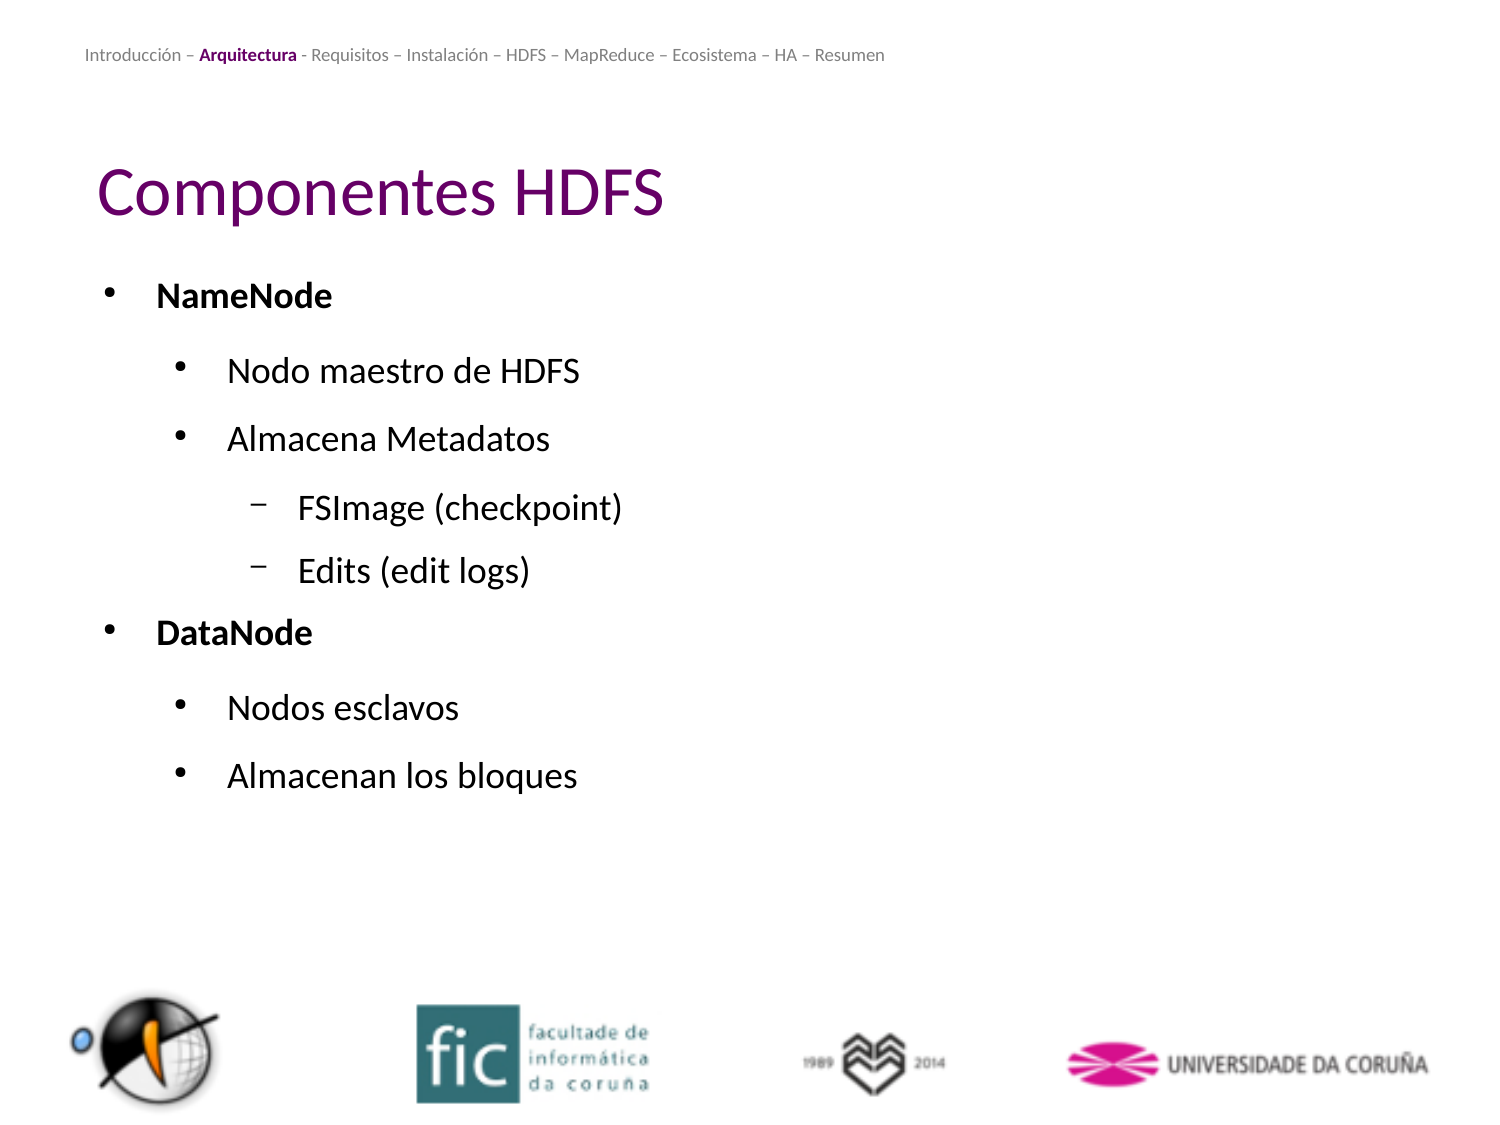

Introducción – Arquitectura - Requisitos – Instalación – HDFS – MapReduce – Ecosistema – HA – Resumen
# Componentes HDFS
NameNode
Nodo maestro de HDFS
Almacena Metadatos
FSImage (checkpoint)
Edits (edit logs)
DataNode
Nodos esclavos
Almacenan los bloques